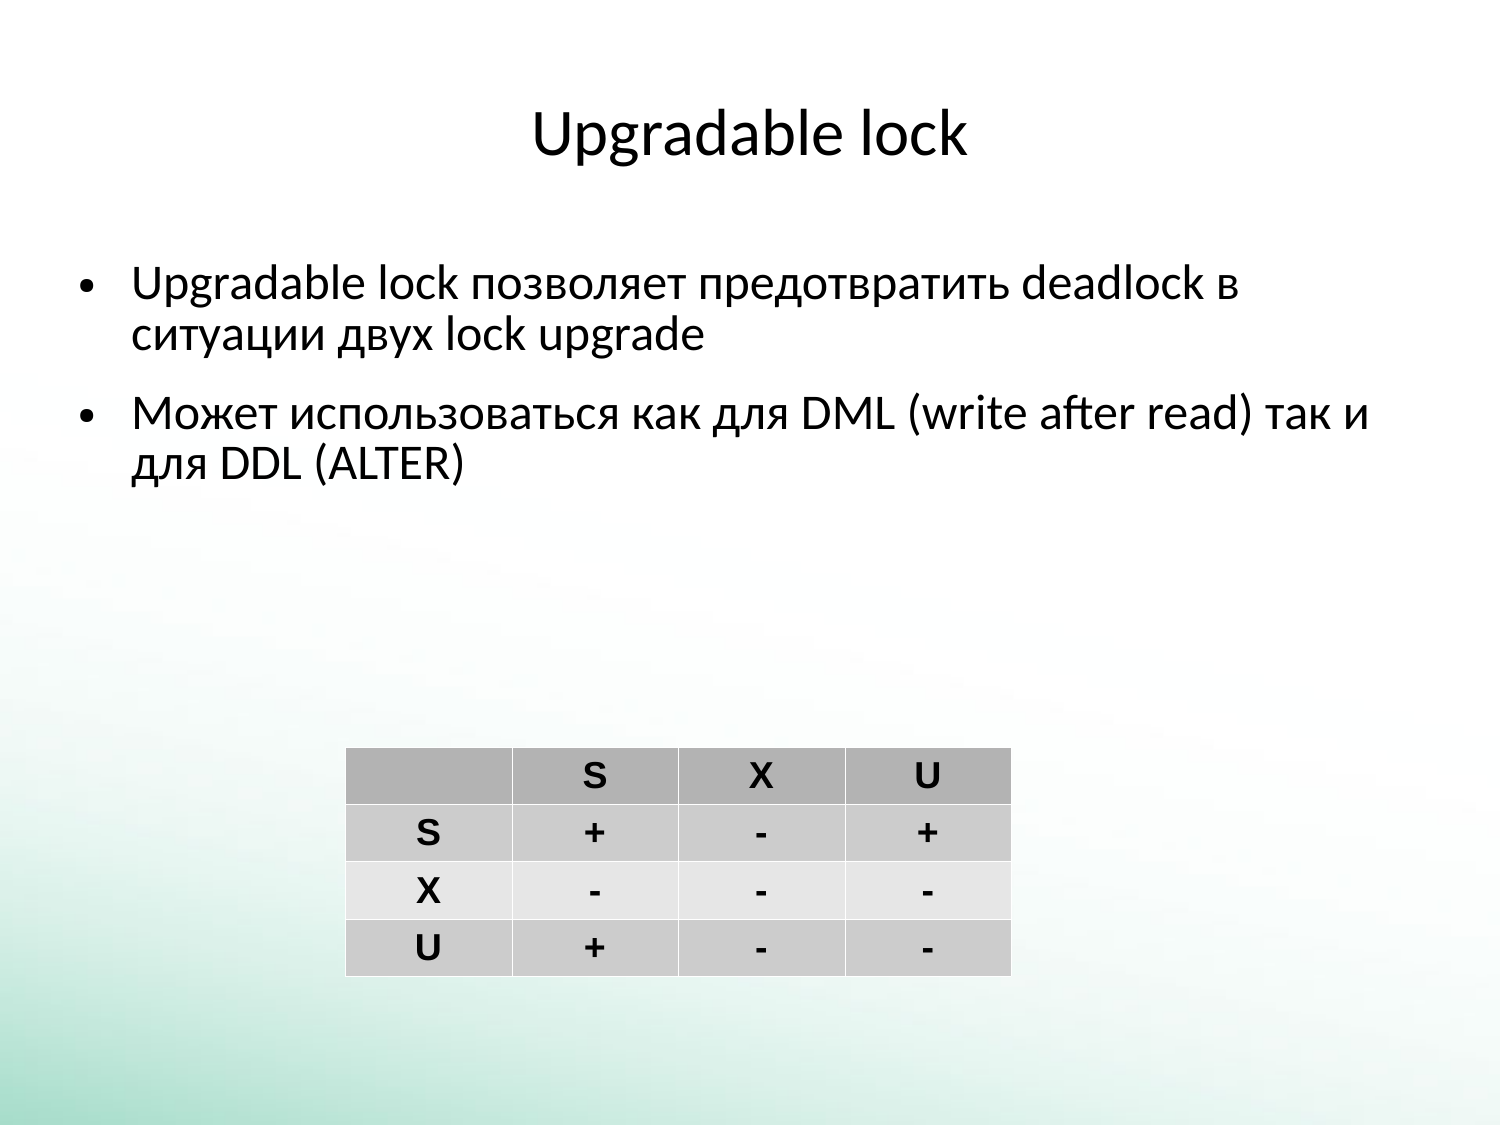

# Upgradable lock
Upgradable lock позволяет предотвратить deadlock в ситуации двух lock upgrade
Может использоваться как для DML (write after read) так и для DDL (ALTER)
| | S | X | U |
| --- | --- | --- | --- |
| S | + | - | + |
| X | - | - | - |
| U | + | - | - |